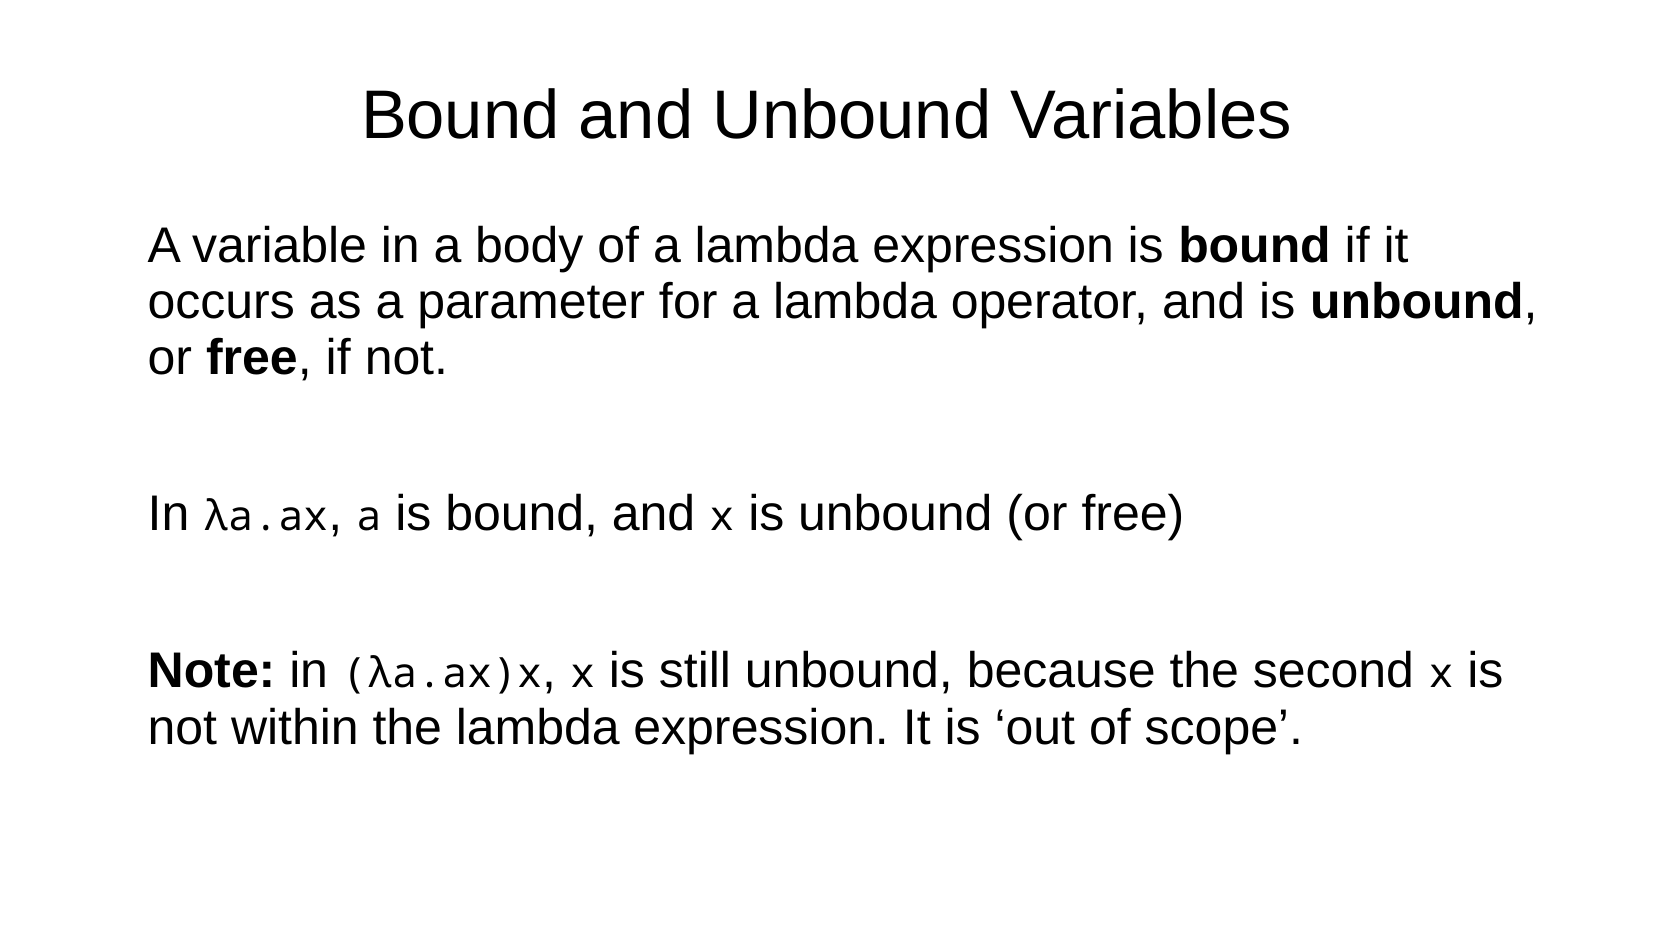

# Bound and Unbound Variables
A variable in a body of a lambda expression is bound if it occurs as a parameter for a lambda operator, and is unbound, or free, if not.
In λa.ax, a is bound, and x is unbound (or free)
Note: in (λa.ax)x, x is still unbound, because the second x is not within the lambda expression. It is ‘out of scope’.